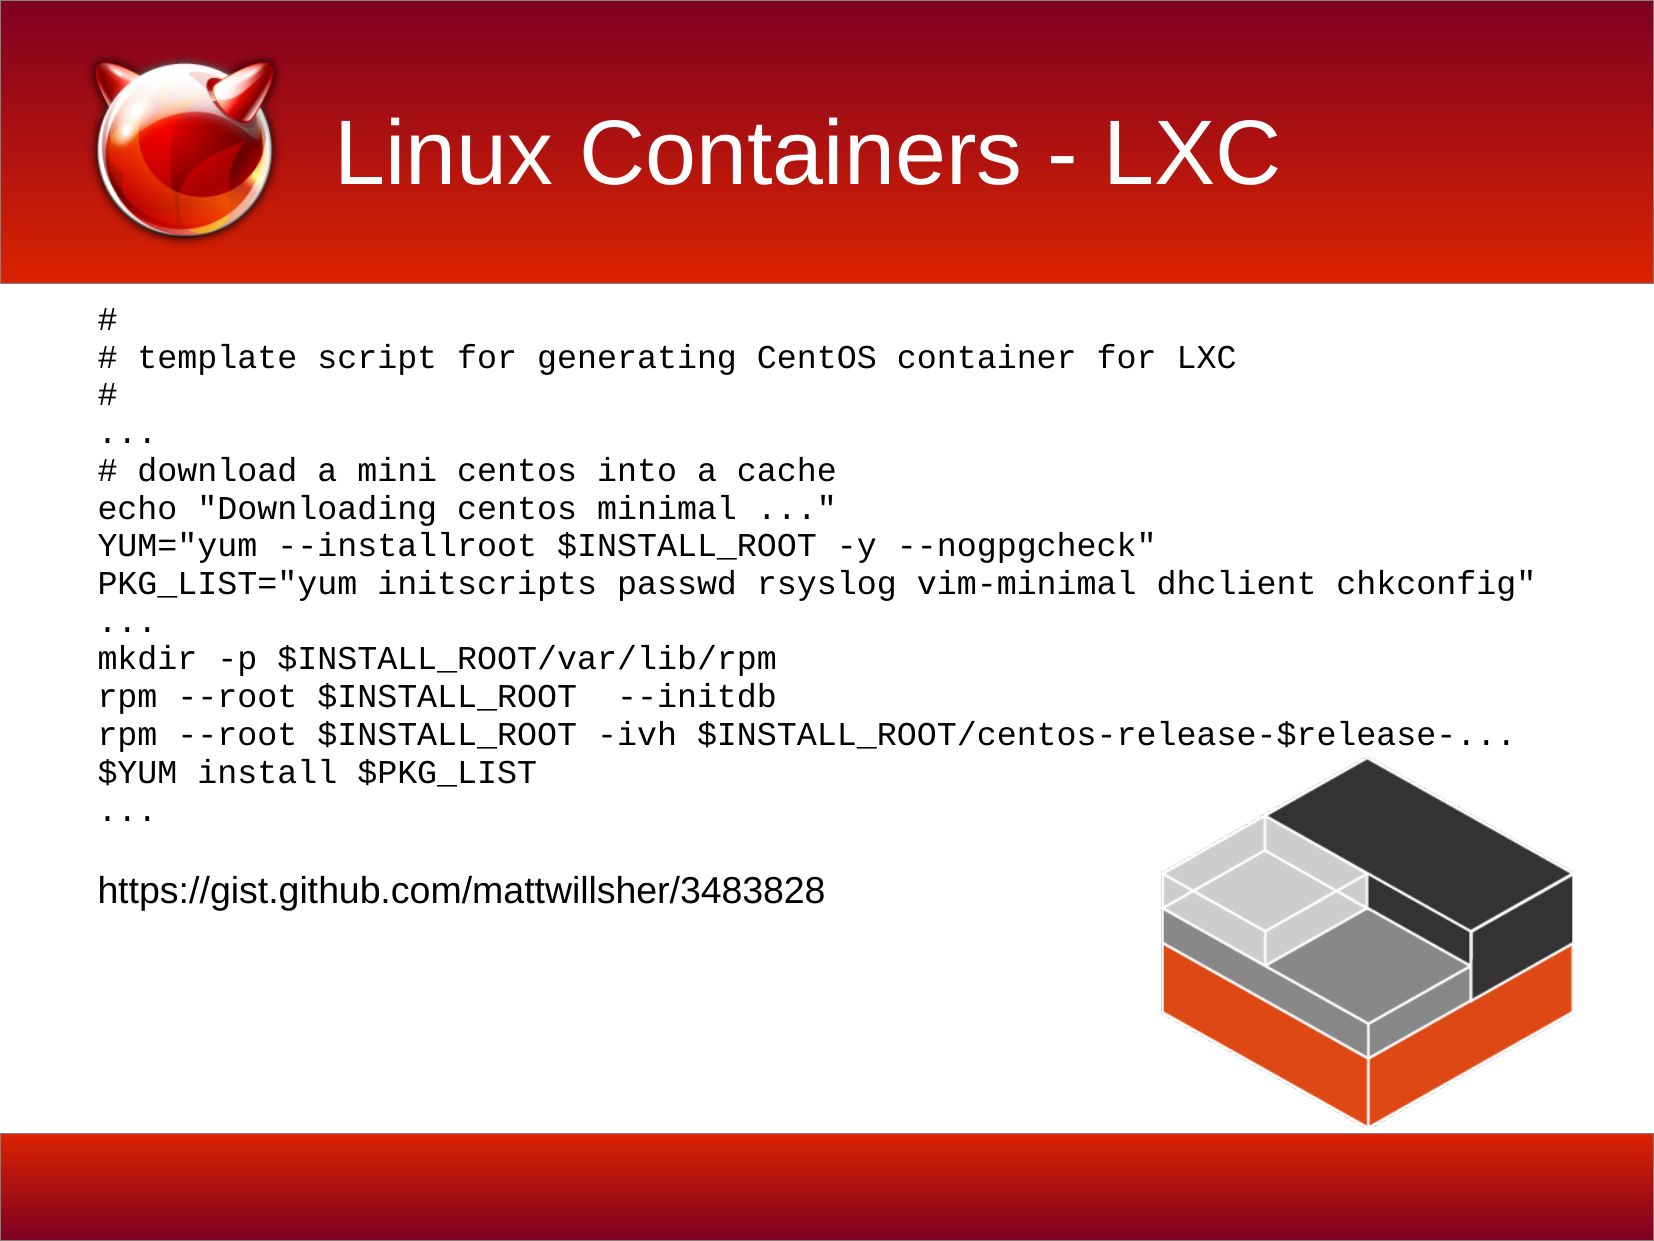

# Linux Containers - LXC
#
# template script for generating CentOS container for LXC
#
...
# download a mini centos into a cache
echo "Downloading centos minimal ..."
YUM="yum --installroot $INSTALL_ROOT -y --nogpgcheck"
PKG_LIST="yum initscripts passwd rsyslog vim-minimal dhclient chkconfig"
...
mkdir -p $INSTALL_ROOT/var/lib/rpm
rpm --root $INSTALL_ROOT --initdb
rpm --root $INSTALL_ROOT -ivh $INSTALL_ROOT/centos-release-$release-...
$YUM install $PKG_LIST
...
https://gist.github.com/mattwillsher/3483828